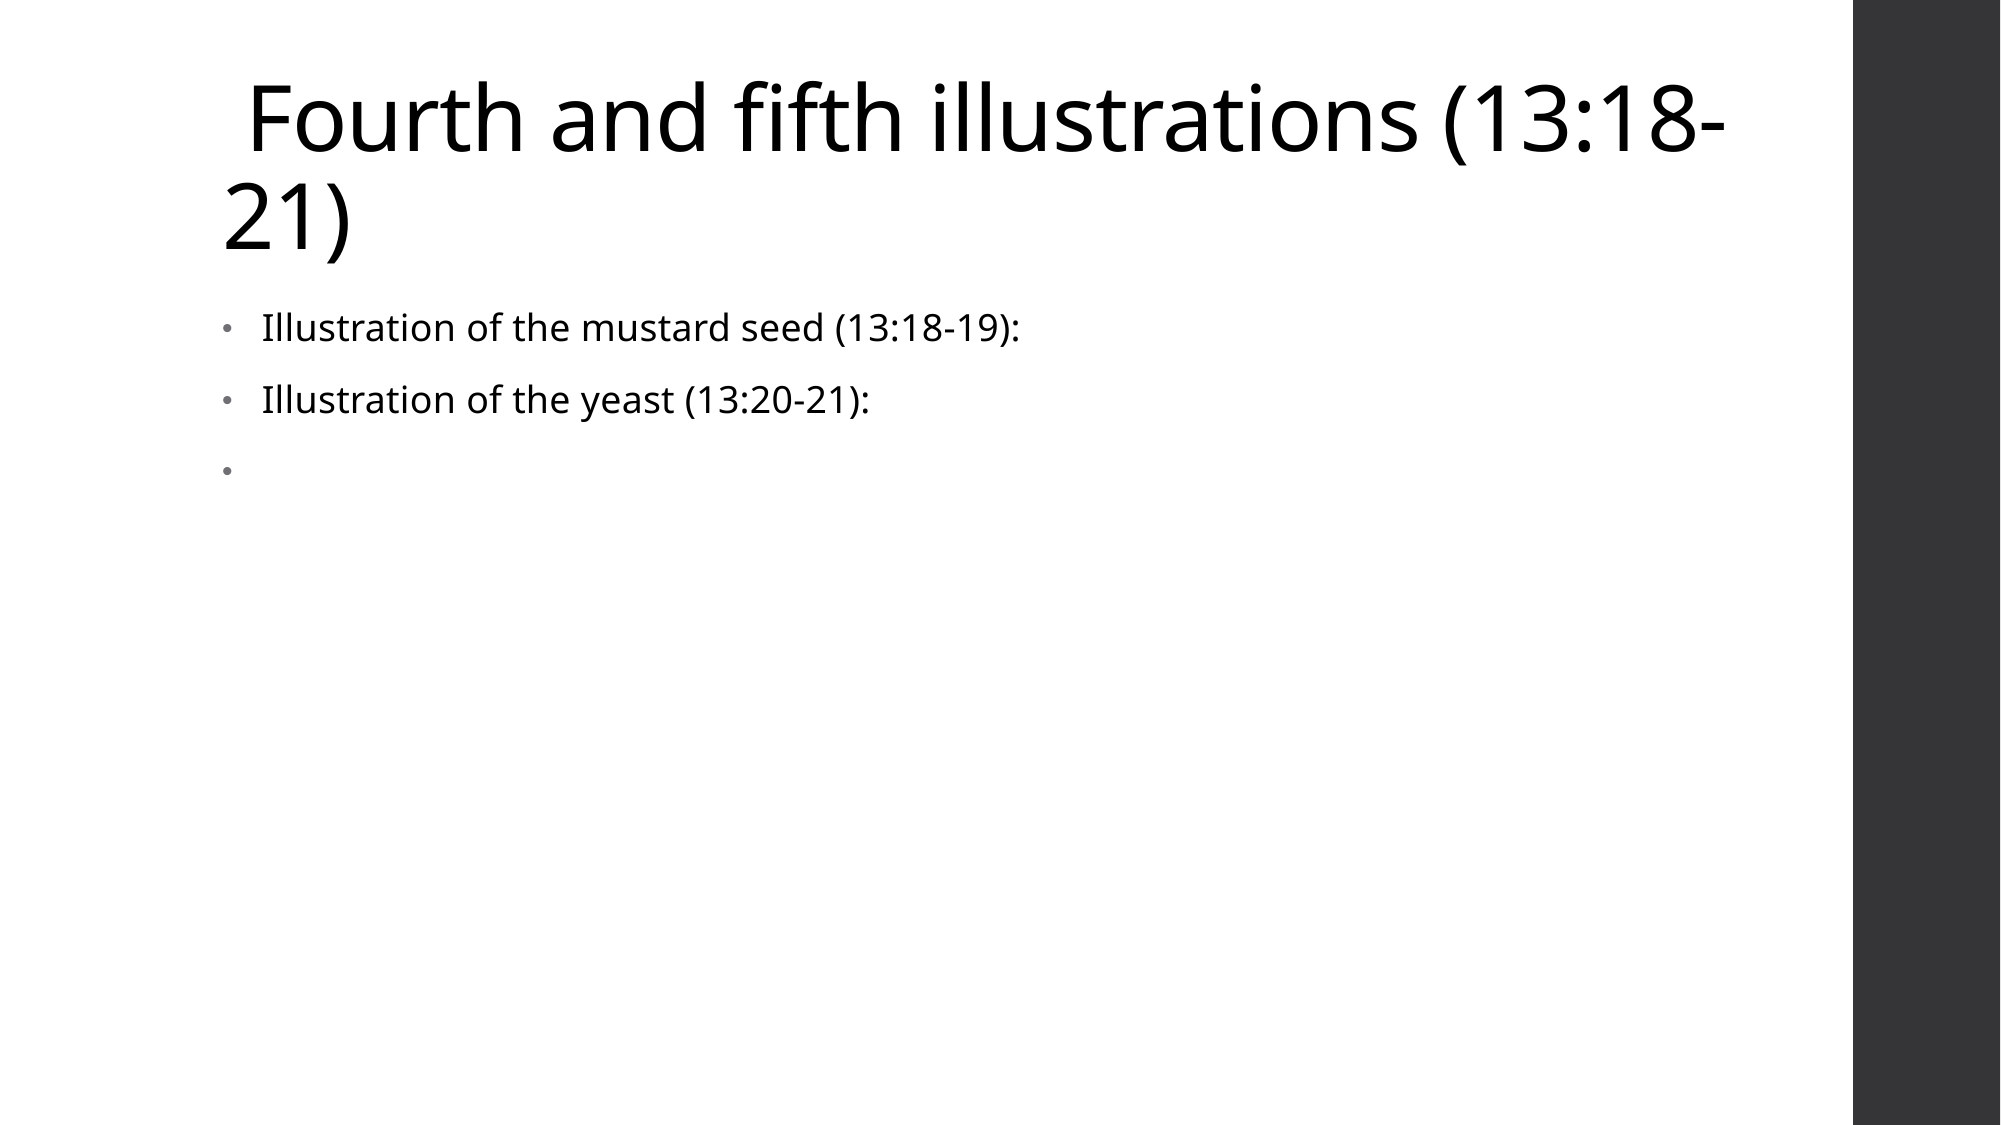

# Fourth and fifth illustrations (13:18-21)
 Illustration of the mustard seed (13:18-19):
 Illustration of the yeast (13:20-21):